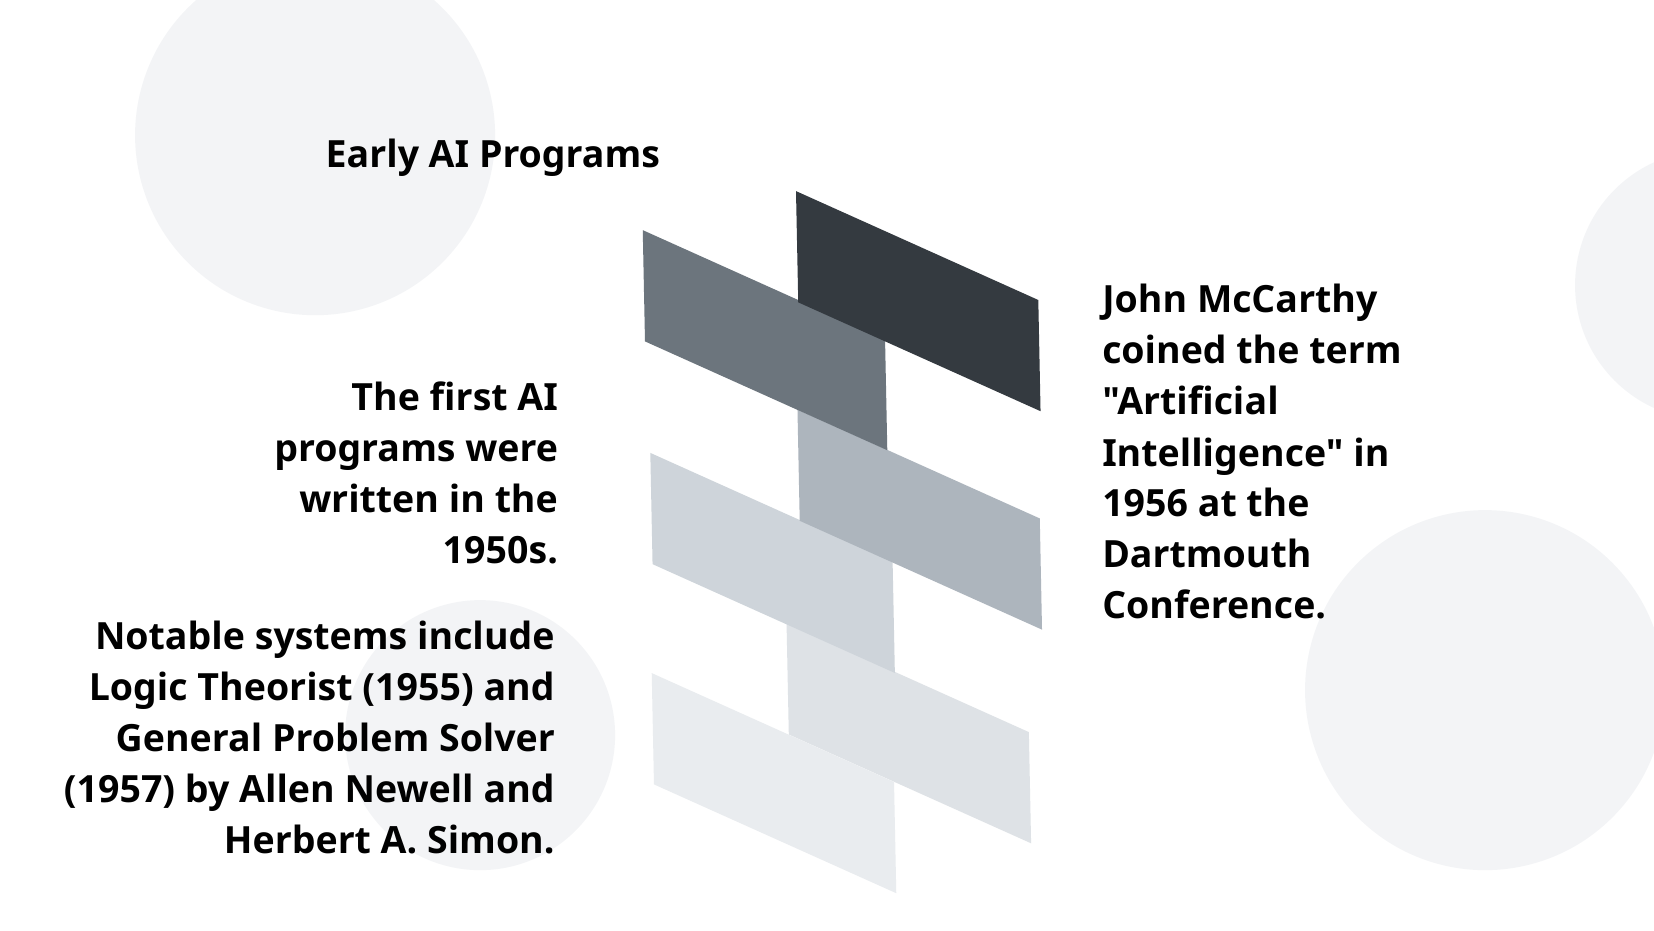

Early AI Programs
John McCarthy coined the term "Artificial Intelligence" in 1956 at the Dartmouth Conference.
The first AI programs were written in the 1950s.
Notable systems include Logic Theorist (1955) and General Problem Solver (1957) by Allen Newell and Herbert A. Simon.